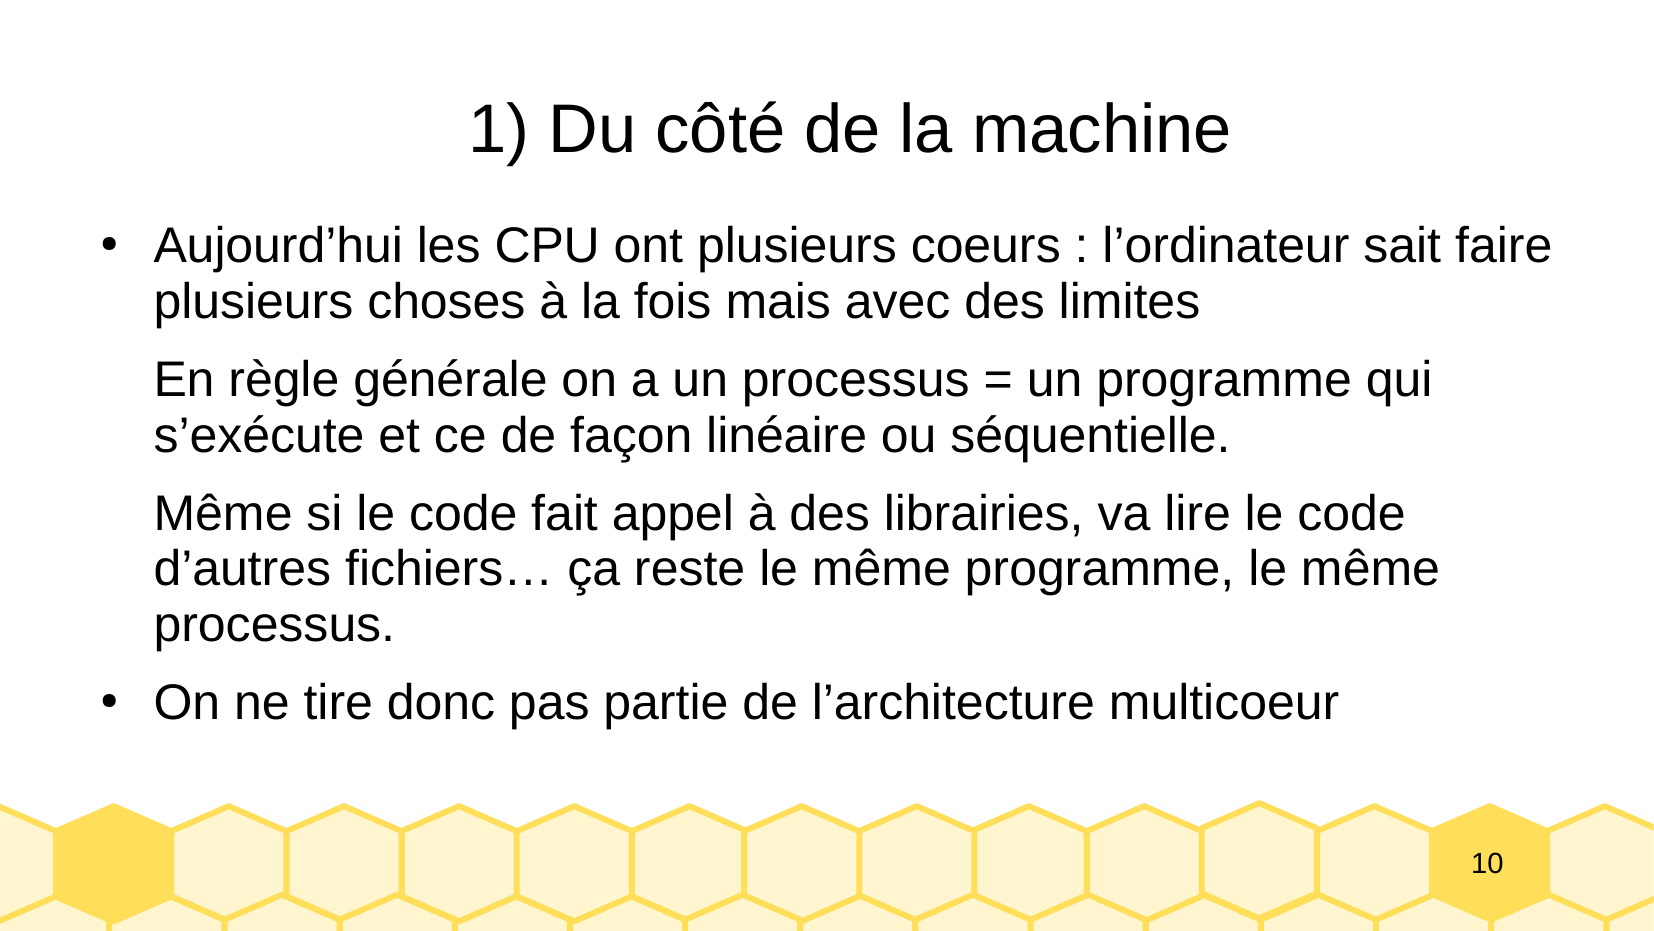

1) Du côté de la machine
# Aujourd’hui les CPU ont plusieurs coeurs : l’ordinateur sait faire plusieurs choses à la fois mais avec des limites
En règle générale on a un processus = un programme qui s’exécute et ce de façon linéaire ou séquentielle.
Même si le code fait appel à des librairies, va lire le code d’autres fichiers… ça reste le même programme, le même processus.
On ne tire donc pas partie de l’architecture multicoeur